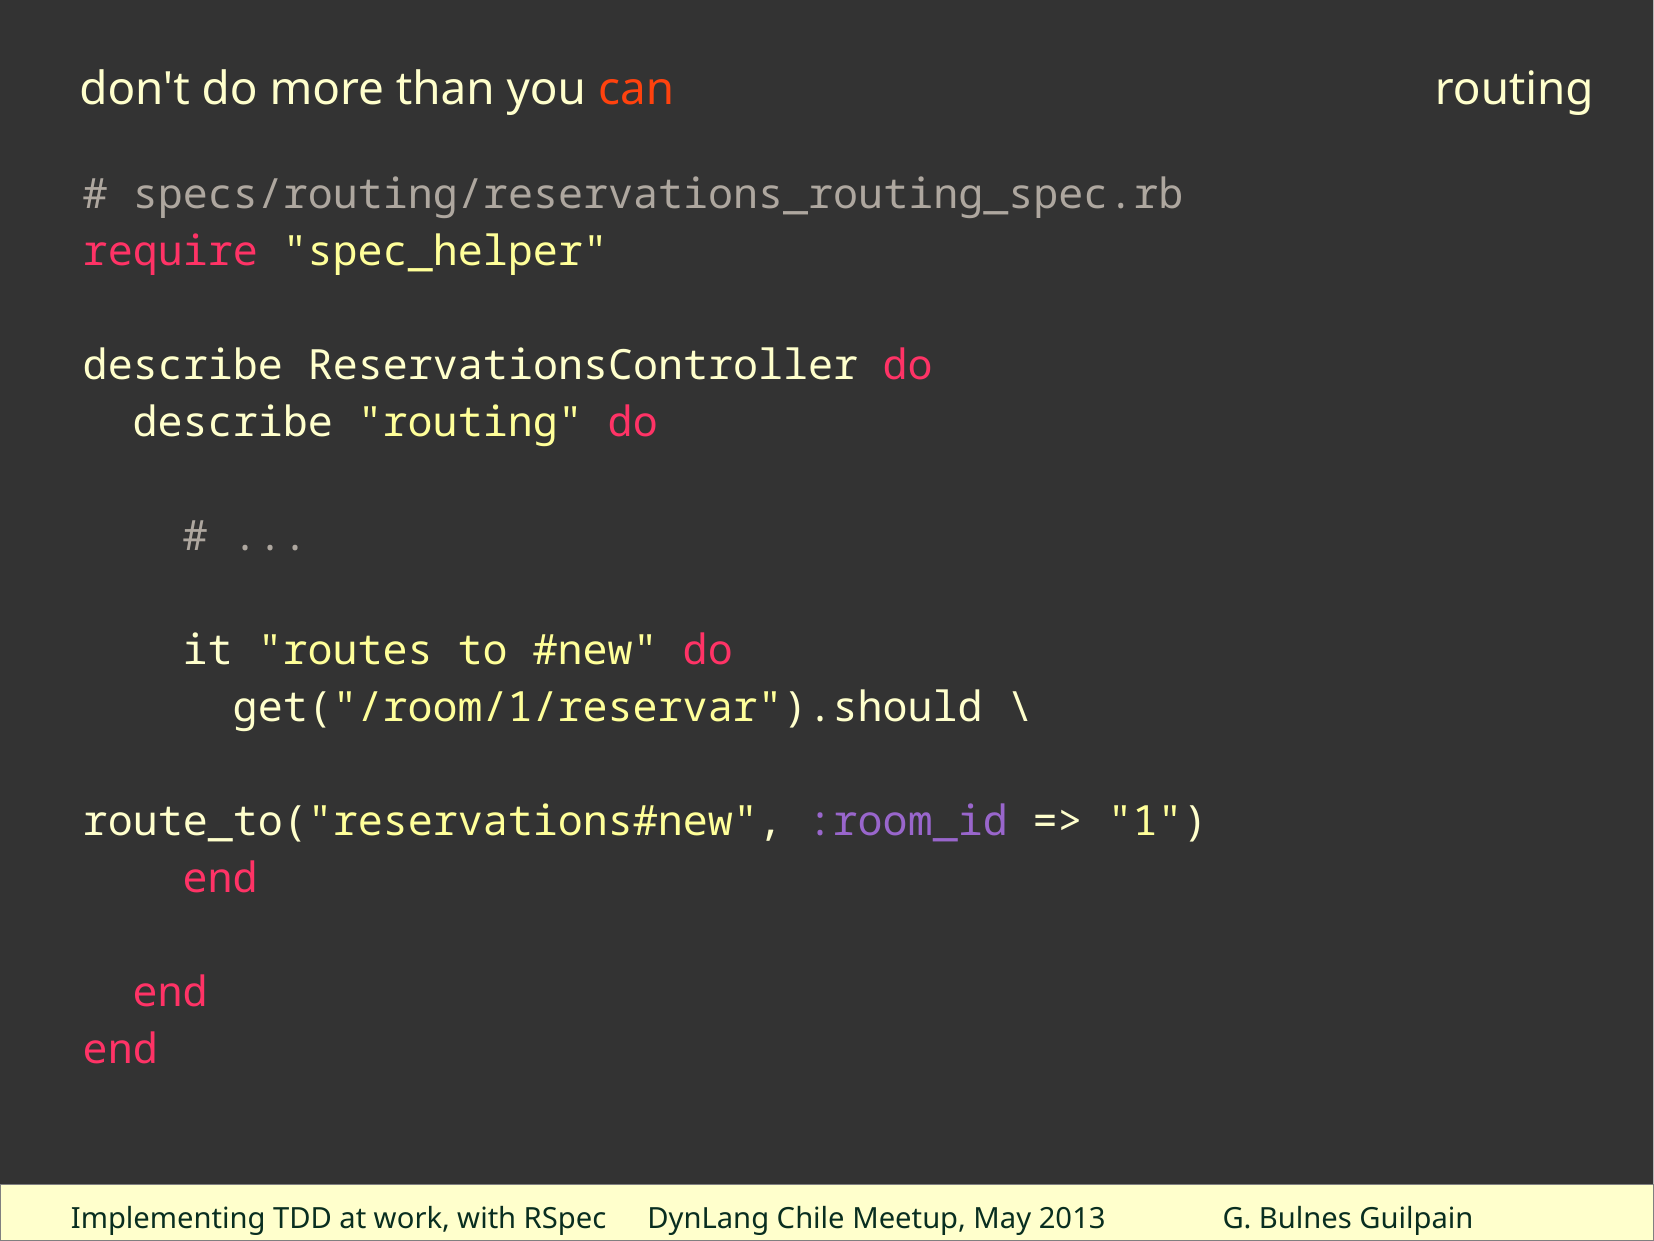

don't do more than you can
routing
# # specs/routing/reservations_routing_spec.rb
require "spec_helper"
describe ReservationsController do
 describe "routing" do
 # ...
 it "routes to #new" do
 get("/room/1/reservar").should \
 route_to("reservations#new", :room_id => "1")
 end
 end
end
Implementing TDD at work, with RSpec
DynLang Chile Meetup, May 2013
G. Bulnes Guilpain